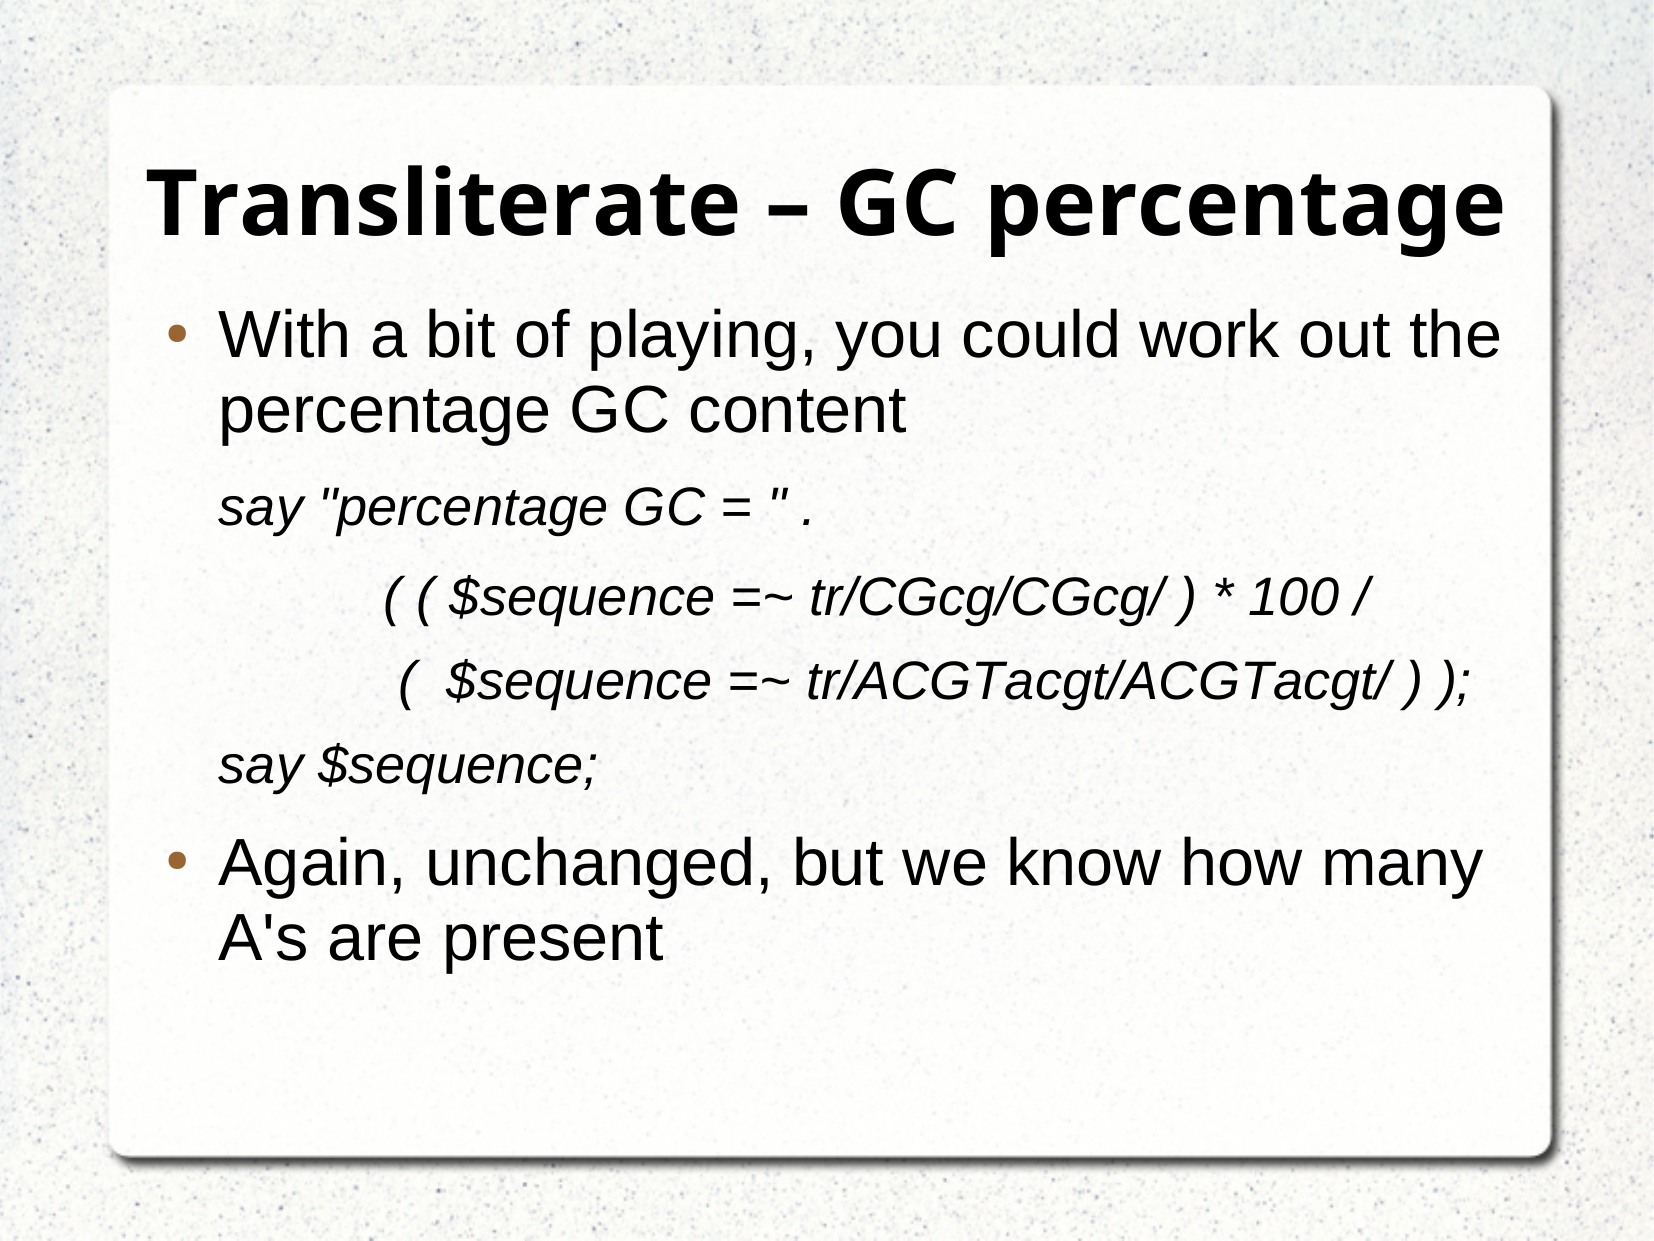

# Transliterate – GC percentage
With a bit of playing, you could work out the percentage GC content
say "percentage GC = " .
( ( $sequence =~ tr/CGcg/CGcg/ ) * 100 /
 ( $sequence =~ tr/ACGTacgt/ACGTacgt/ ) );
say $sequence;
Again, unchanged, but we know how many A's are present